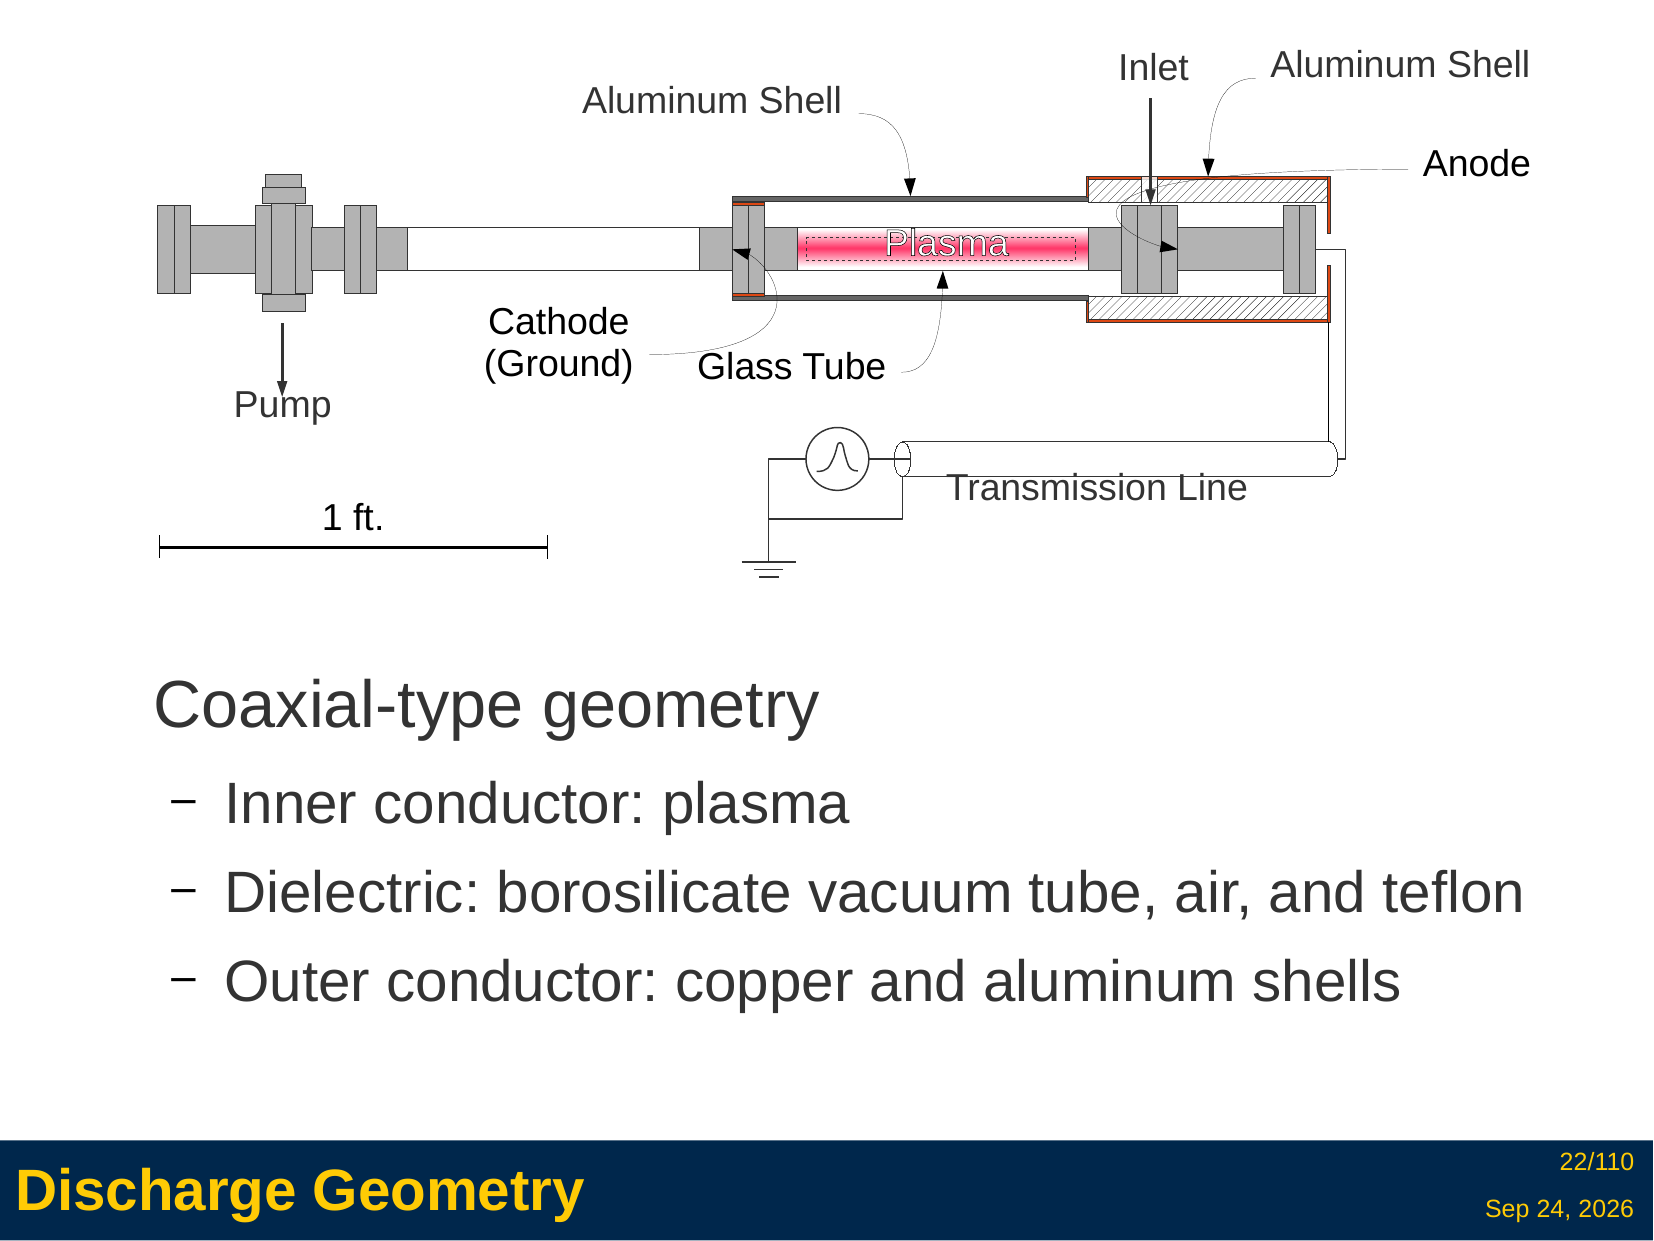

Aluminum Shell
Inlet
Aluminum Shell
Anode
Plasma
Cathode
(Ground)
Glass Tube
Pump
Transmission Line
1 ft.
Coaxial-type geometry
Inner conductor: plasma
Dielectric: borosilicate vacuum tube, air, and teflon
Outer conductor: copper and aluminum shells
# Discharge Geometry
22